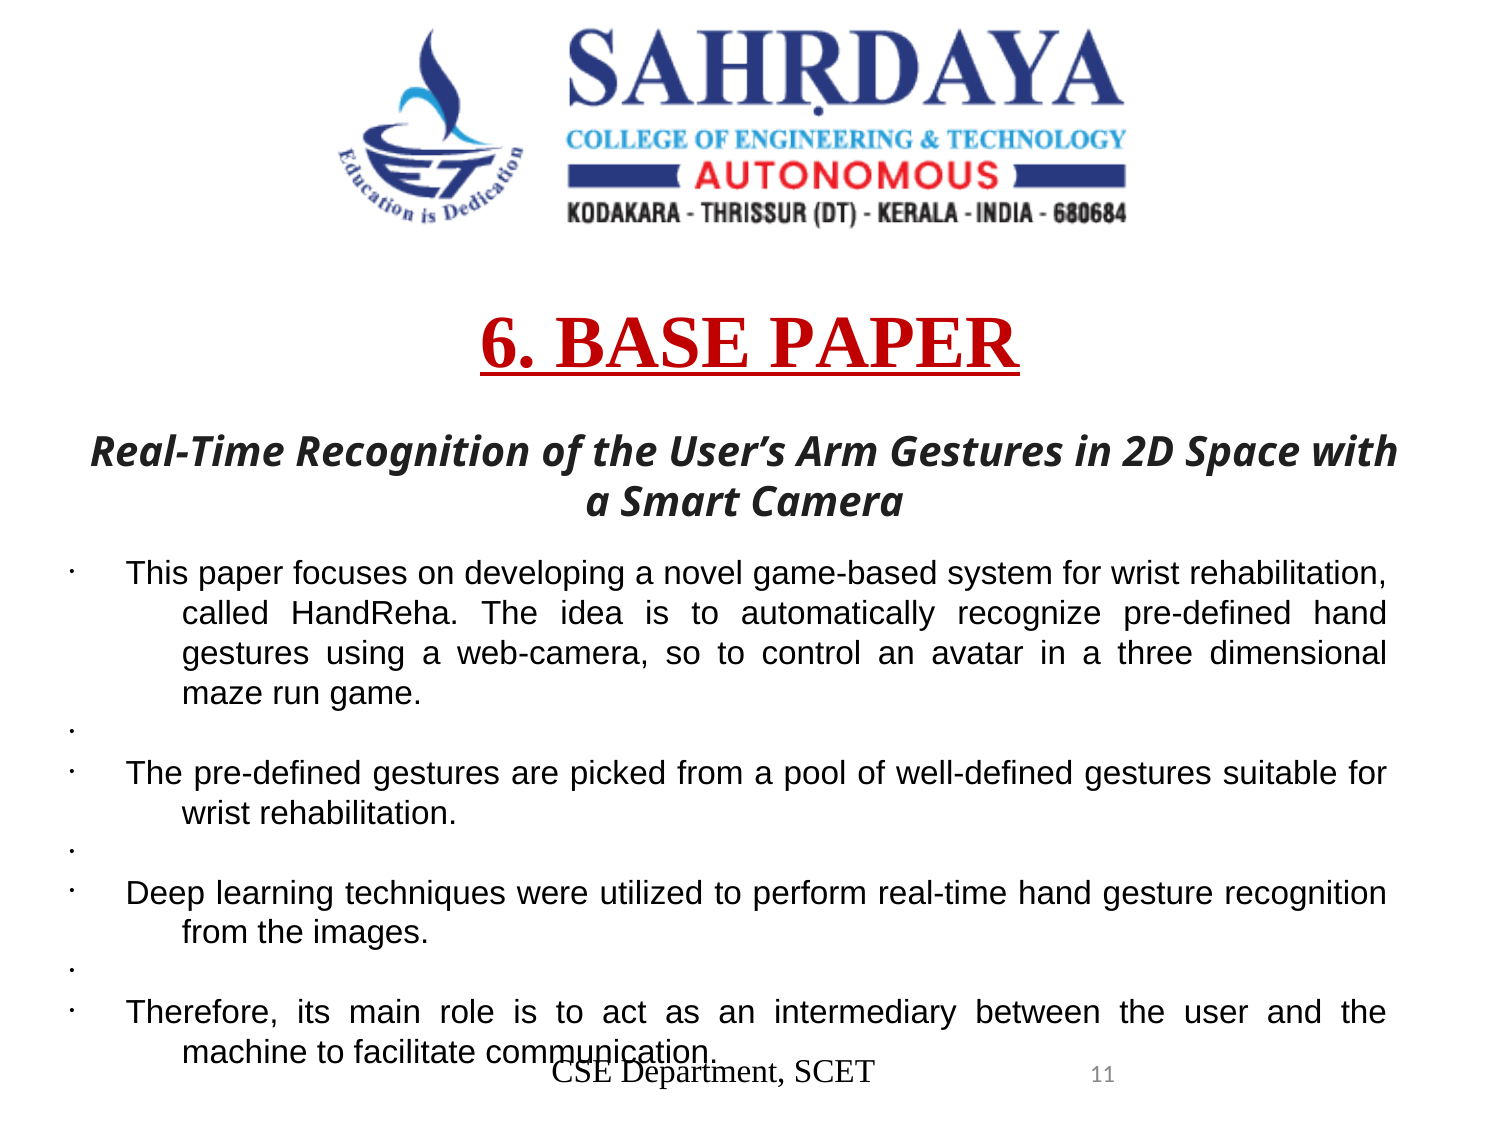

6. BASE PAPER
Real-Time Recognition of the User’s Arm Gestures in 2D Space with a Smart Camera
This paper focuses on developing a novel game-based system for wrist rehabilitation, called HandReha. The idea is to automatically recognize pre-defined hand gestures using a web-camera, so to control an avatar in a three dimensional maze run game.
The pre-defined gestures are picked from a pool of well-defined gestures suitable for wrist rehabilitation.
Deep learning techniques were utilized to perform real-time hand gesture recognition from the images.
Therefore, its main role is to act as an intermediary between the user and the machine to facilitate communication.
 CSE Department, SCET